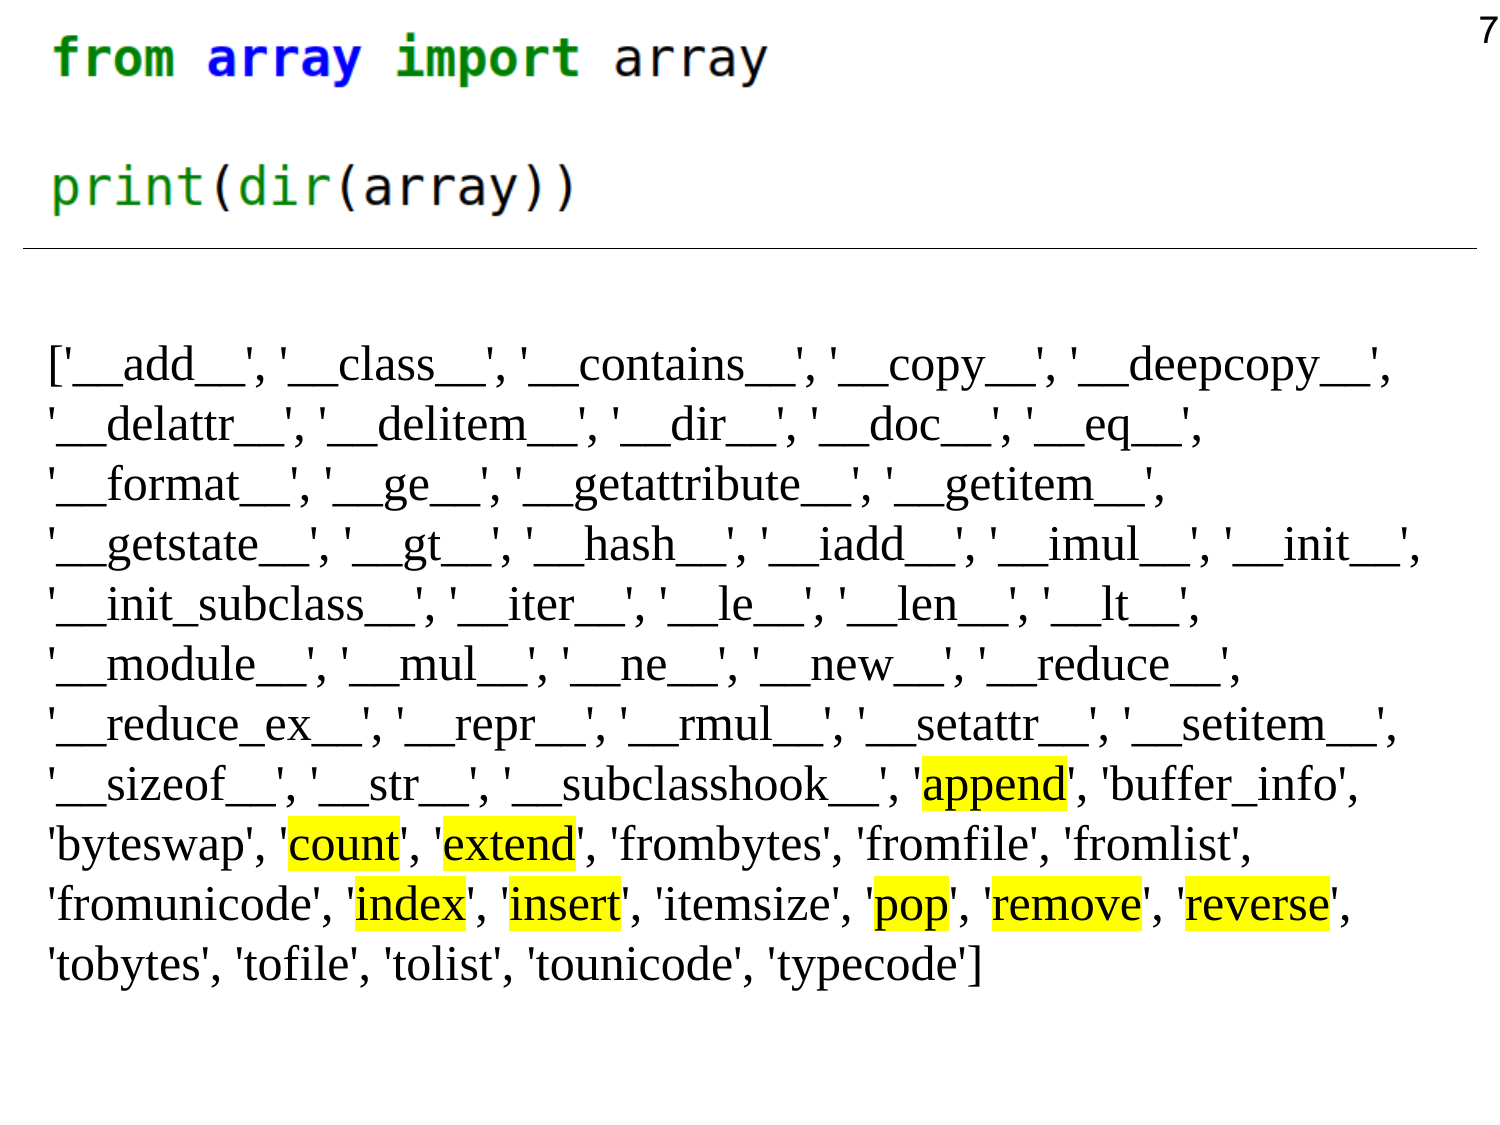

['__add__', '__class__', '__contains__', '__copy__', '__deepcopy__', '__delattr__', '__delitem__', '__dir__', '__doc__', '__eq__', '__format__', '__ge__', '__getattribute__', '__getitem__', '__getstate__', '__gt__', '__hash__', '__iadd__', '__imul__', '__init__', '__init_subclass__', '__iter__', '__le__', '__len__', '__lt__', '__module__', '__mul__', '__ne__', '__new__', '__reduce__', '__reduce_ex__', '__repr__', '__rmul__', '__setattr__', '__setitem__', '__sizeof__', '__str__', '__subclasshook__', 'append', 'buffer_info', 'byteswap', 'count', 'extend', 'frombytes', 'fromfile', 'fromlist', 'fromunicode', 'index', 'insert', 'itemsize', 'pop', 'remove', 'reverse', 'tobytes', 'tofile', 'tolist', 'tounicode', 'typecode']